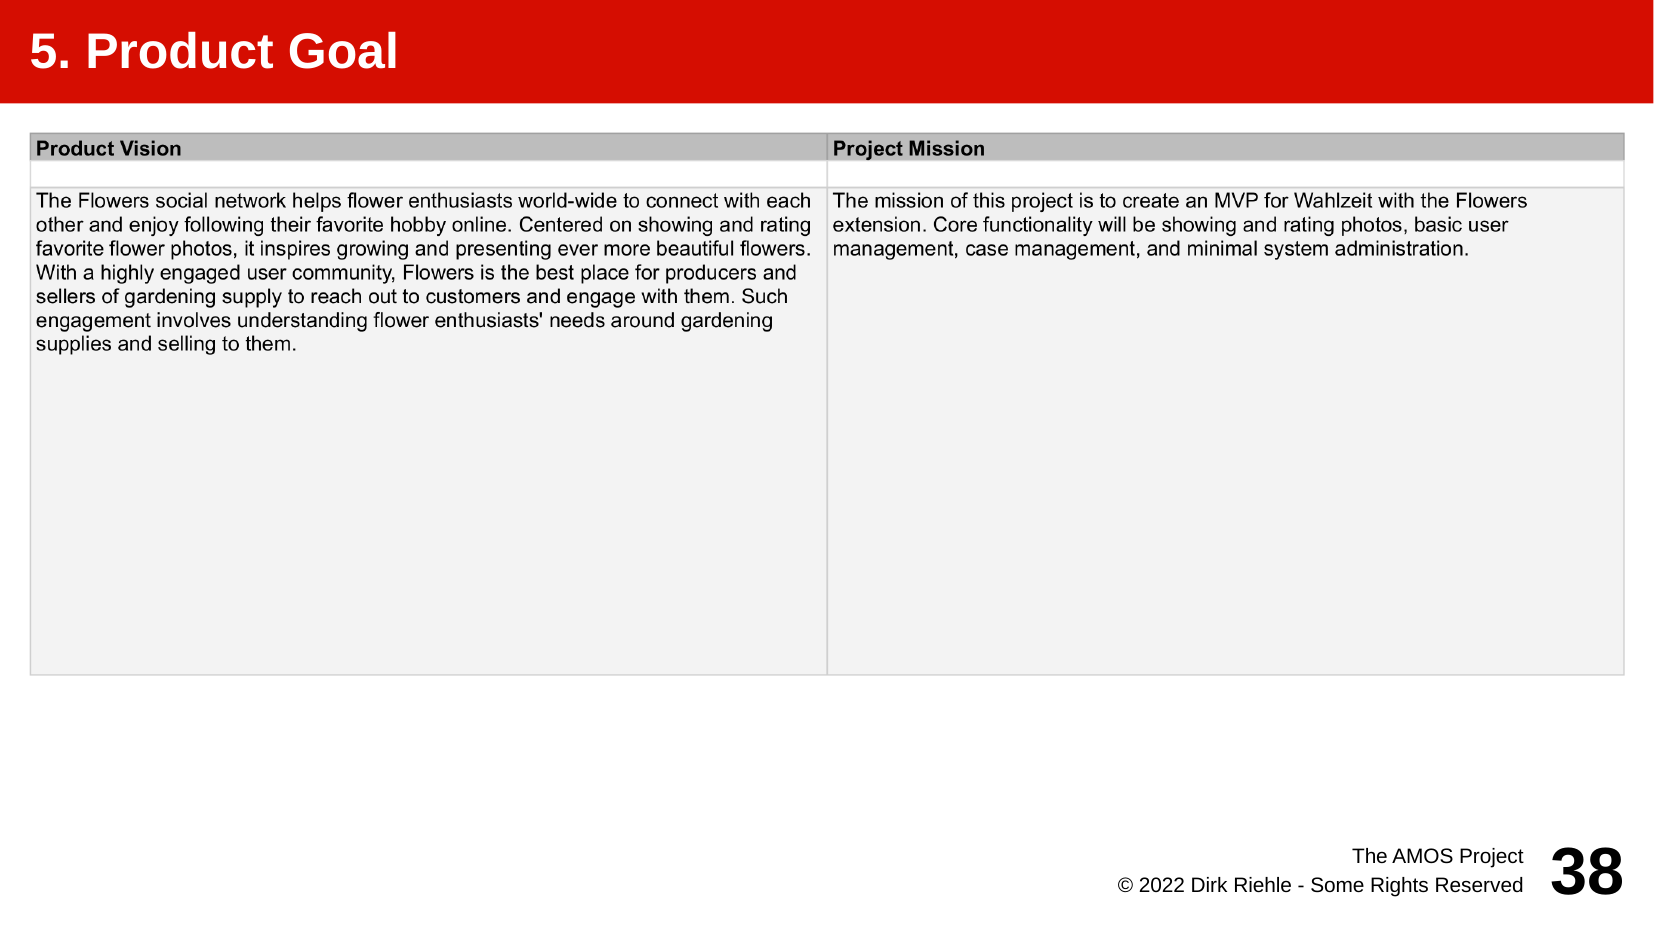

# 5. Product Goal
The AMOS Project
38
© 2022 Dirk Riehle - Some Rights Reserved